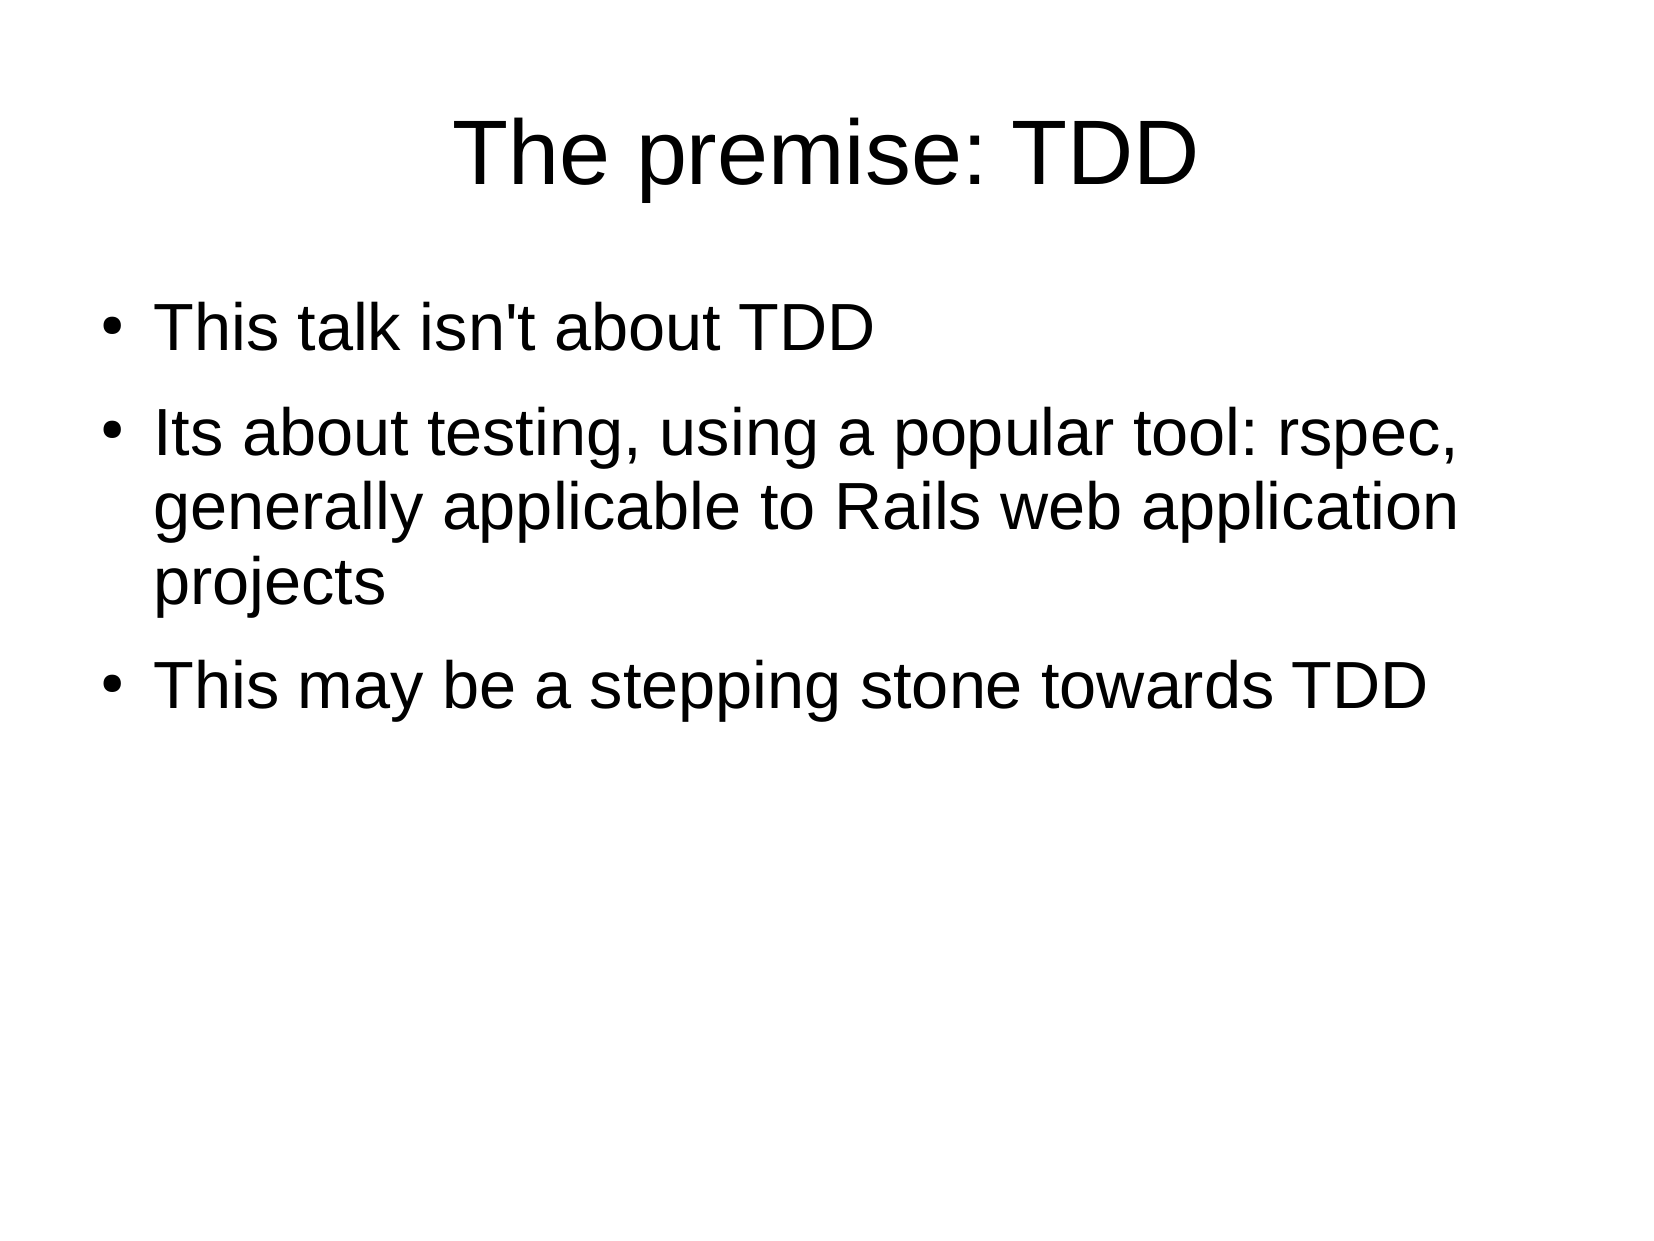

# The premise: TDD
This talk isn't about TDD
Its about testing, using a popular tool: rspec, generally applicable to Rails web application projects
This may be a stepping stone towards TDD